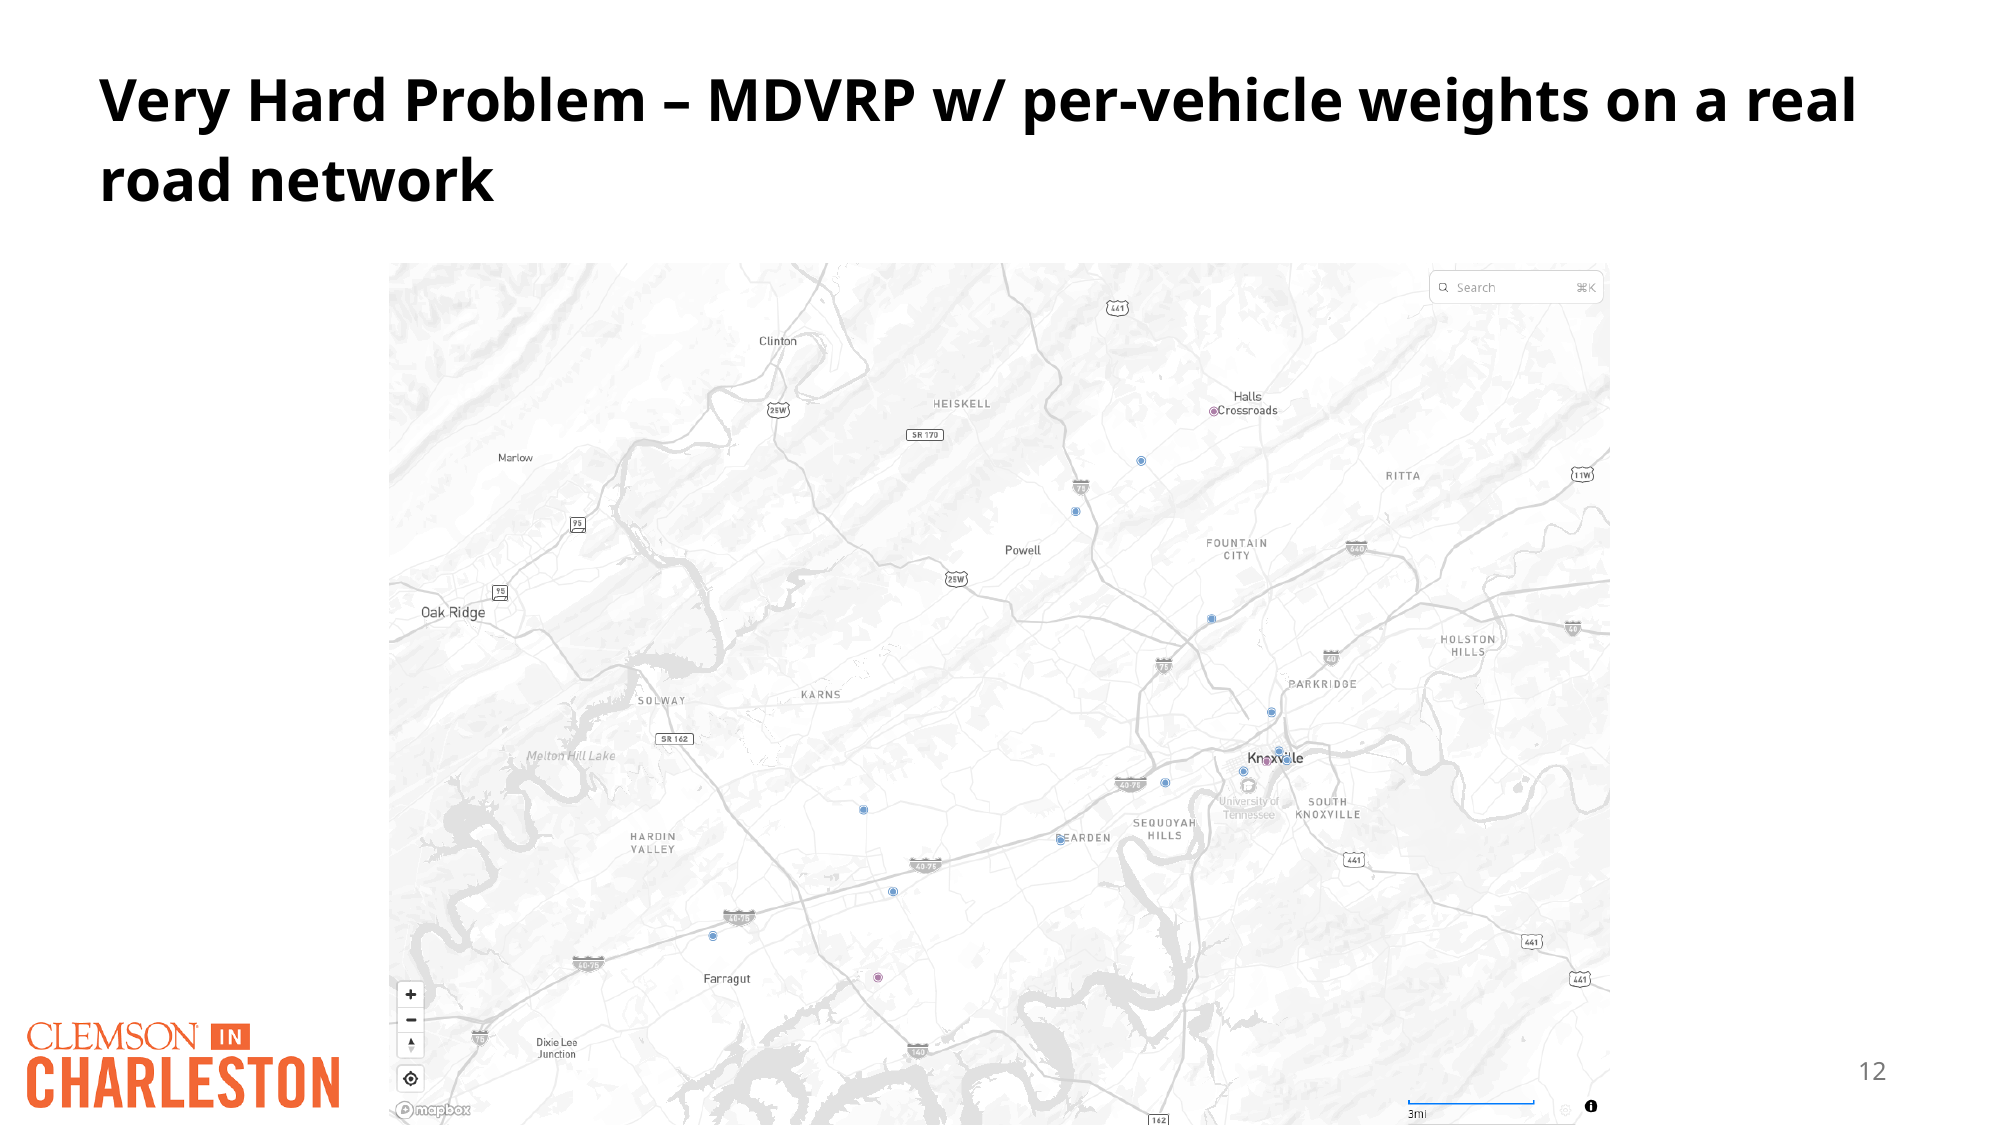

# Very Hard Problem – MDVRP w/ per-vehicle weights on a real road network
12